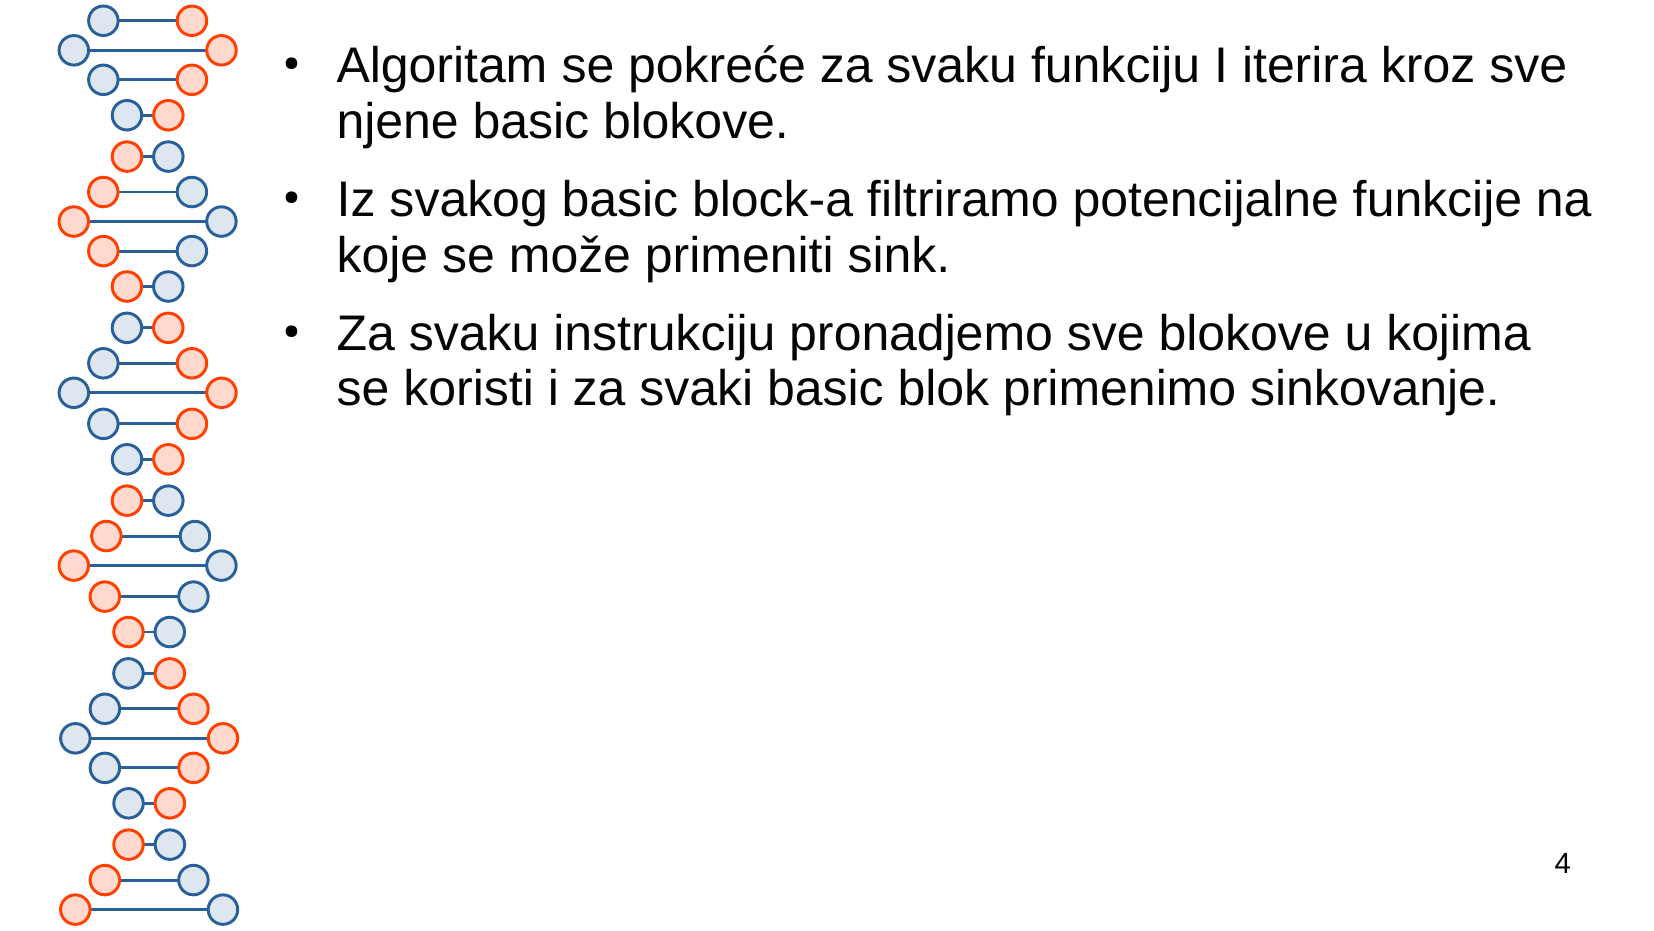

#
Algoritam se pokreće za svaku funkciju I iterira kroz sve njene basic blokove.
Iz svakog basic block-a filtriramo potencijalne funkcije na koje se može primeniti sink.
Za svaku instrukciju pronadjemo sve blokove u kojima se koristi i za svaki basic blok primenimo sinkovanje.
4